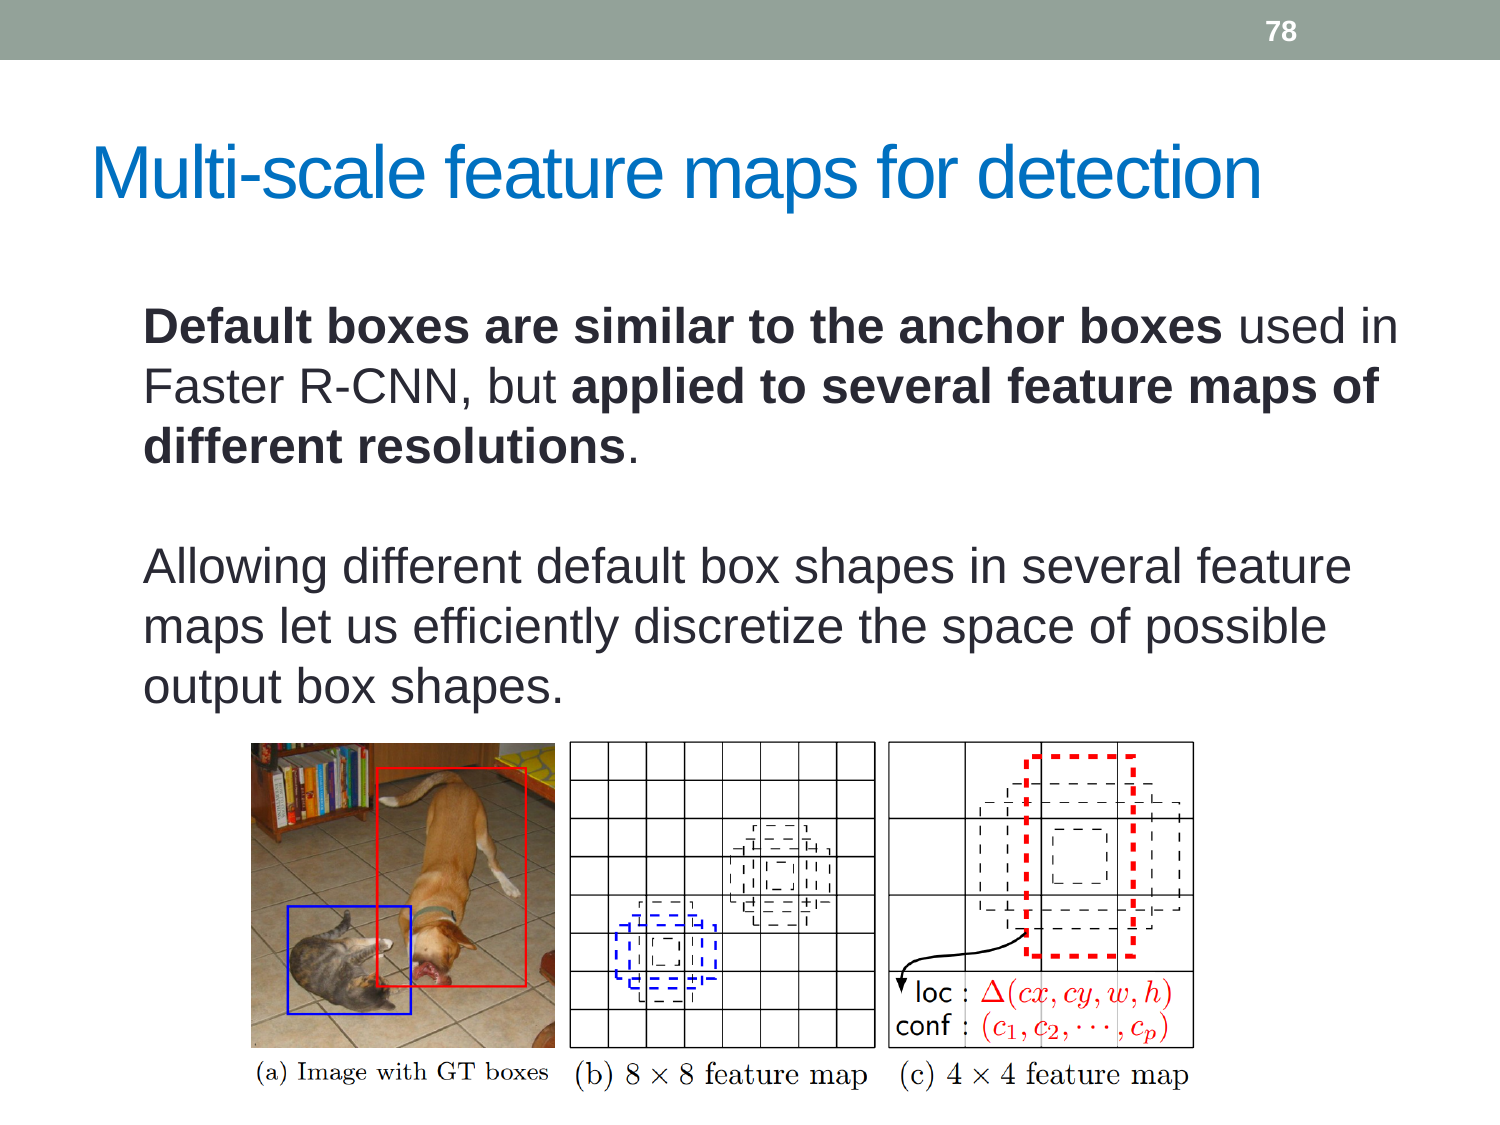

# Multi-scale feature maps for detection
Default boxes are similar to the anchor boxes used in Faster R-CNN, but applied to several feature maps of different resolutions.
Allowing different default box shapes in several feature maps let us efficiently discretize the space of possible output box shapes.